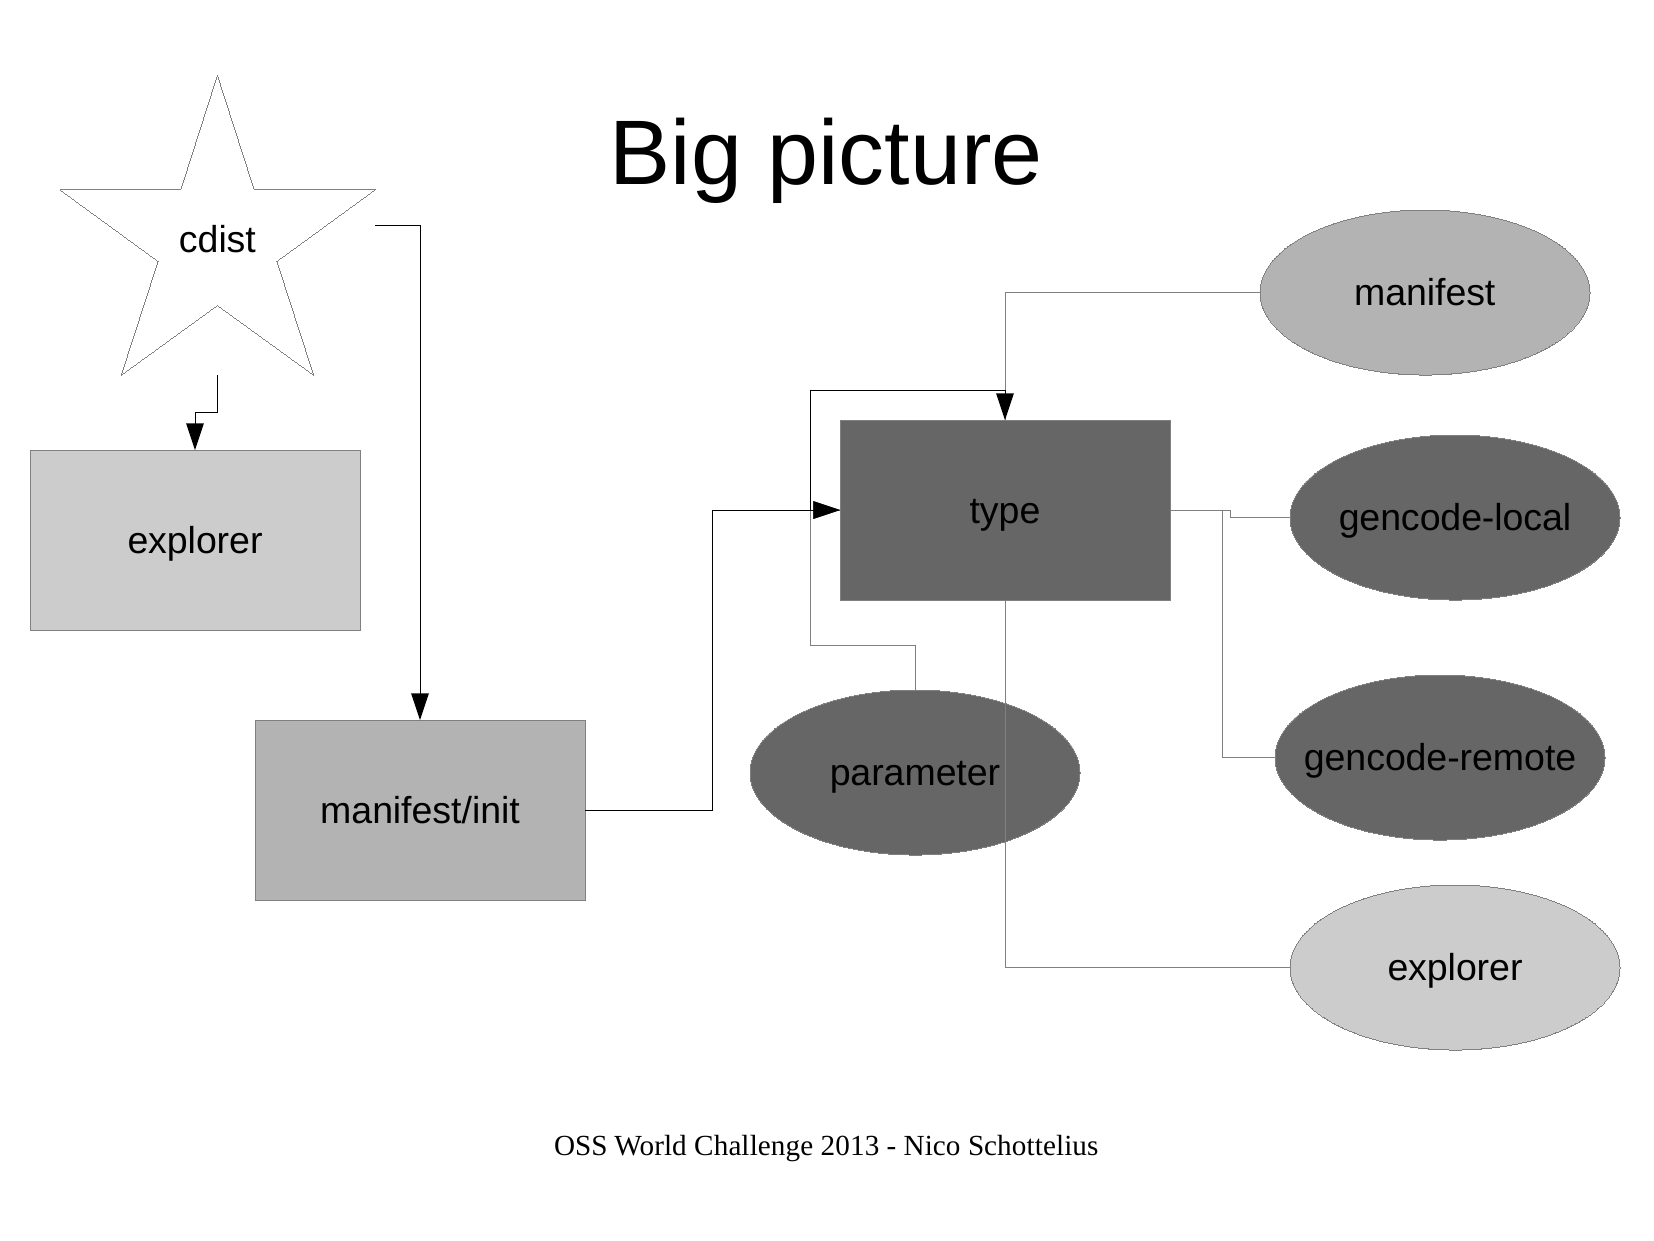

# Big picture
cdist
manifest
type
gencode-local
explorer
gencode-remote
parameter
manifest/init
explorer
OSS World Challenge 2013 - Nico Schottelius